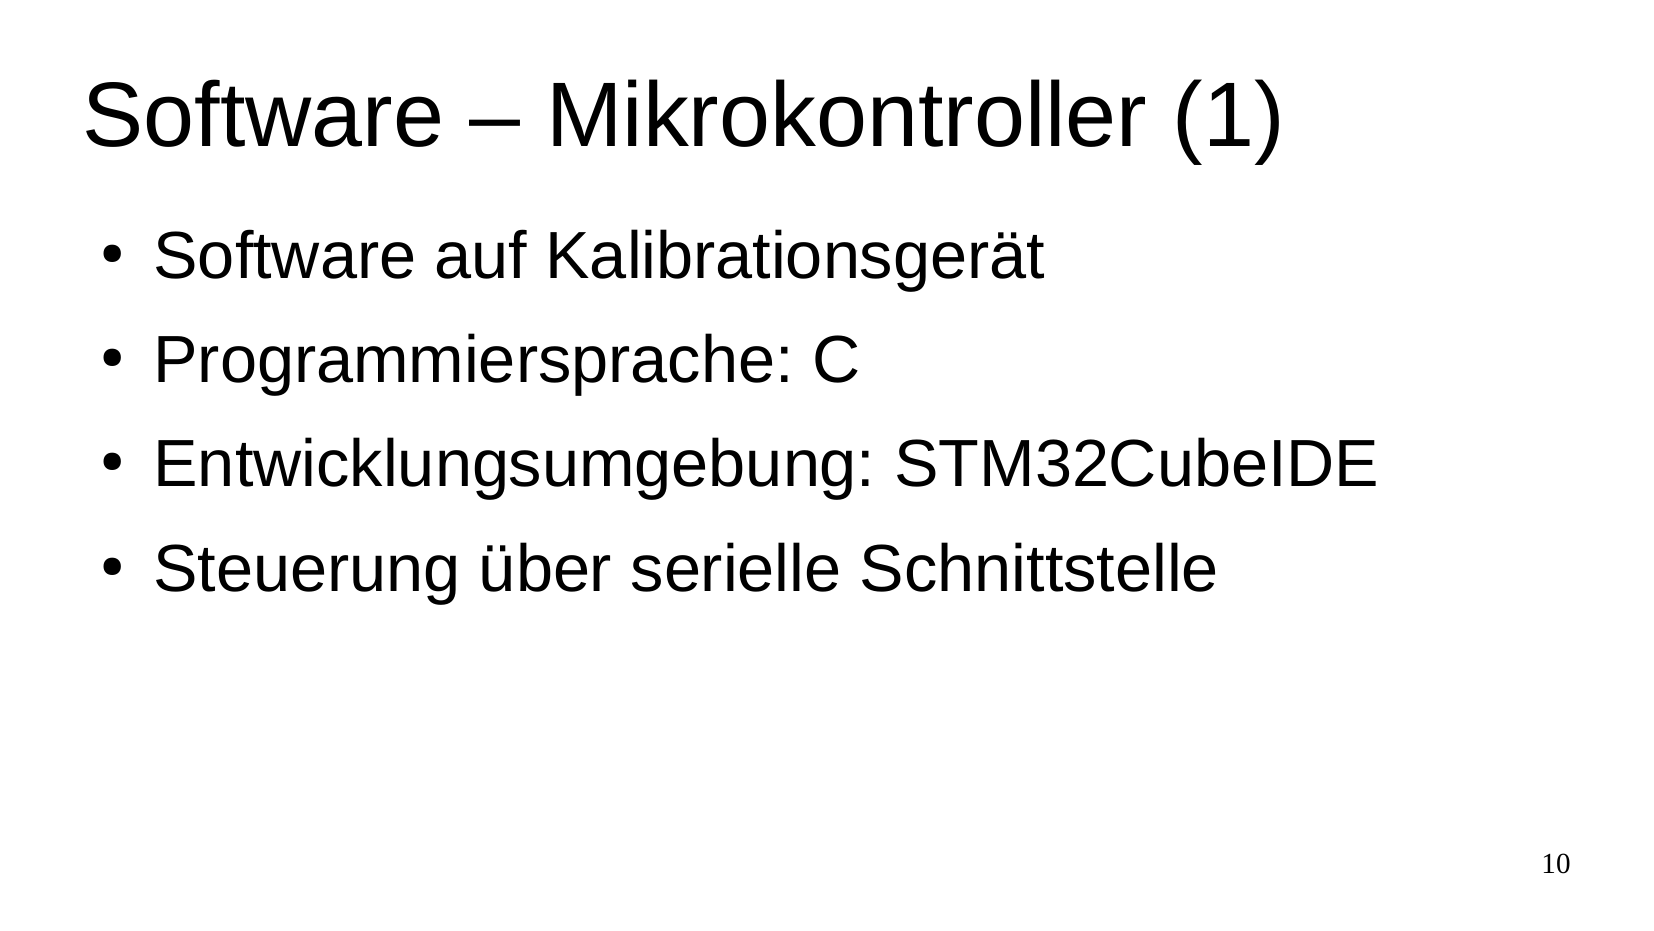

# Software – Mikrokontroller (1)
Software auf Kalibrationsgerät
Programmiersprache: C
Entwicklungsumgebung: STM32CubeIDE
Steuerung über serielle Schnittstelle
10